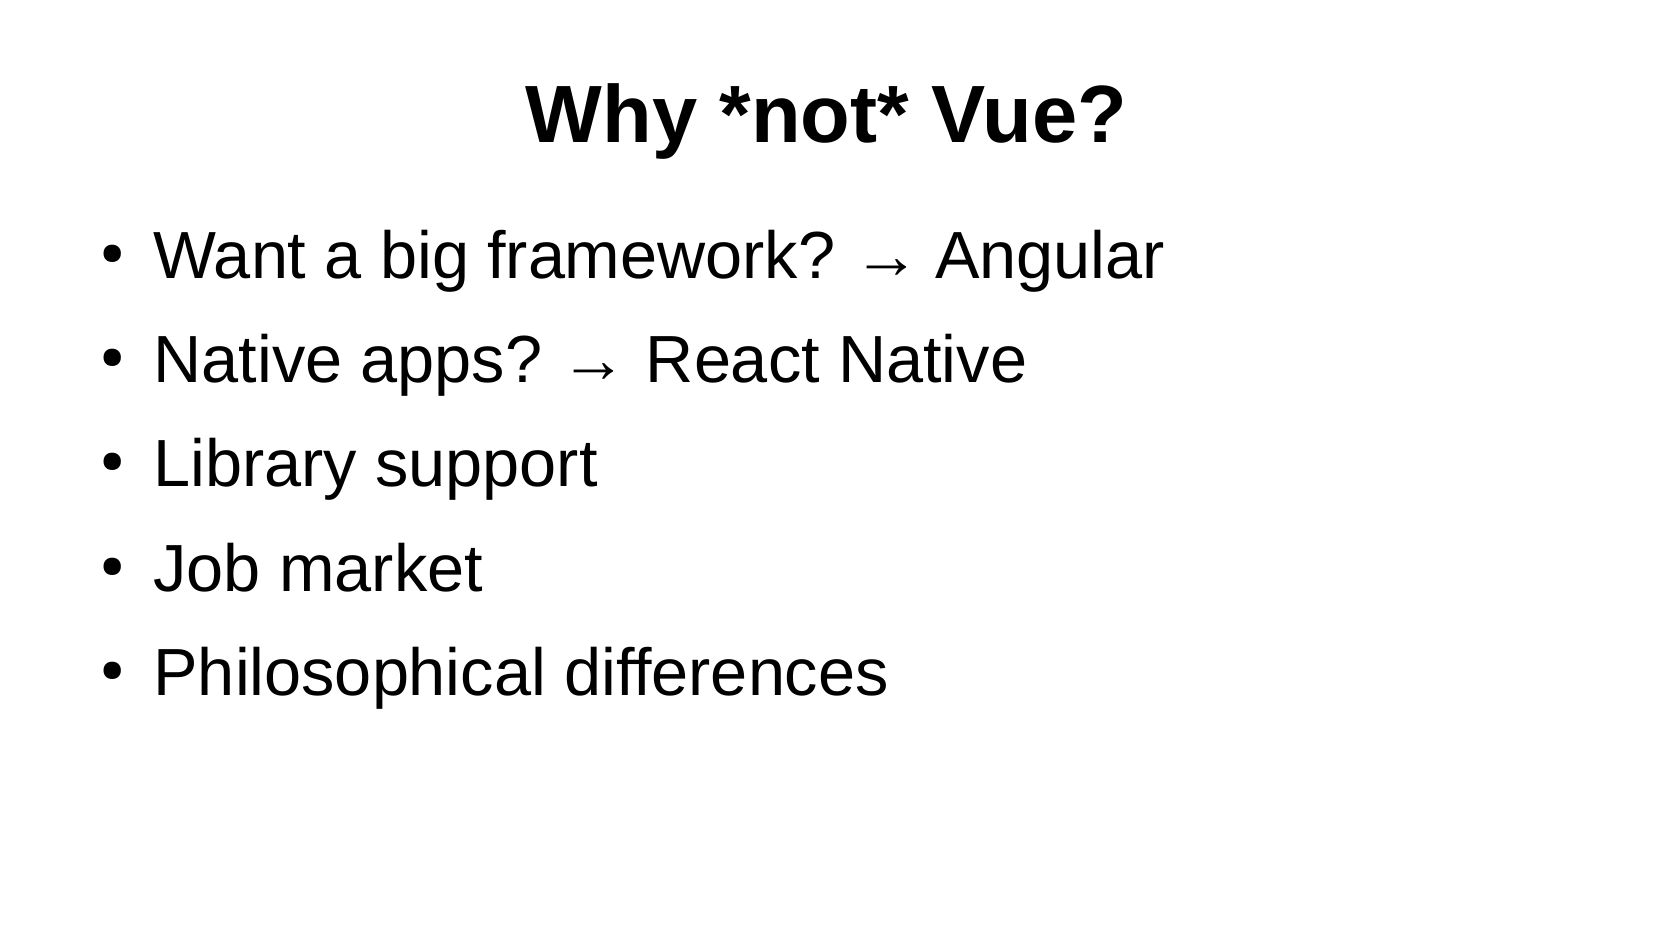

# Why *not* Vue?
Want a big framework? → Angular
Native apps? → React Native
Library support
Job market
Philosophical differences